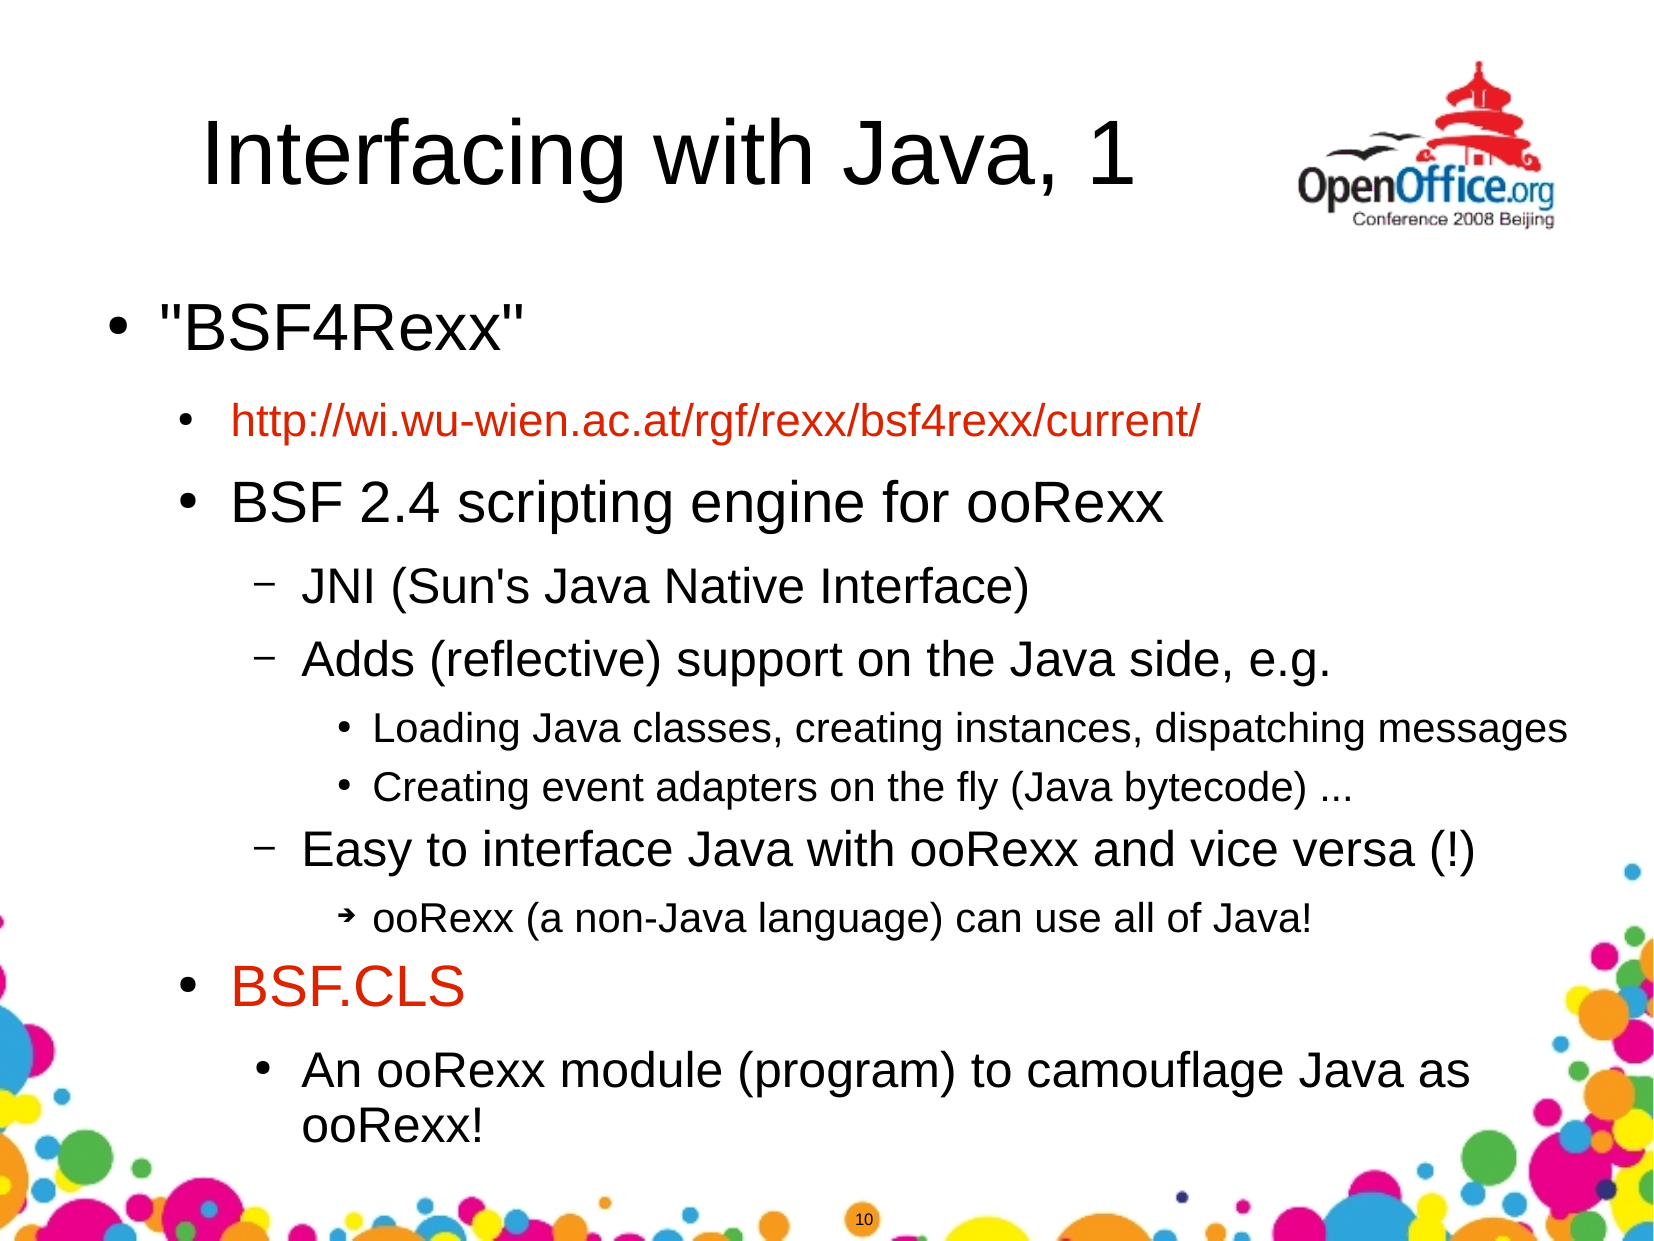

# Interfacing with Java, 1
"BSF4Rexx"
http://wi.wu-wien.ac.at/rgf/rexx/bsf4rexx/current/
BSF 2.4 scripting engine for ooRexx
JNI (Sun's Java Native Interface)
Adds (reflective) support on the Java side, e.g.
Loading Java classes, creating instances, dispatching messages
Creating event adapters on the fly (Java bytecode) ...
Easy to interface Java with ooRexx and vice versa (!)
ooRexx (a non-Java language) can use all of Java!
BSF.CLS
An ooRexx module (program) to camouflage Java as ooRexx!
10